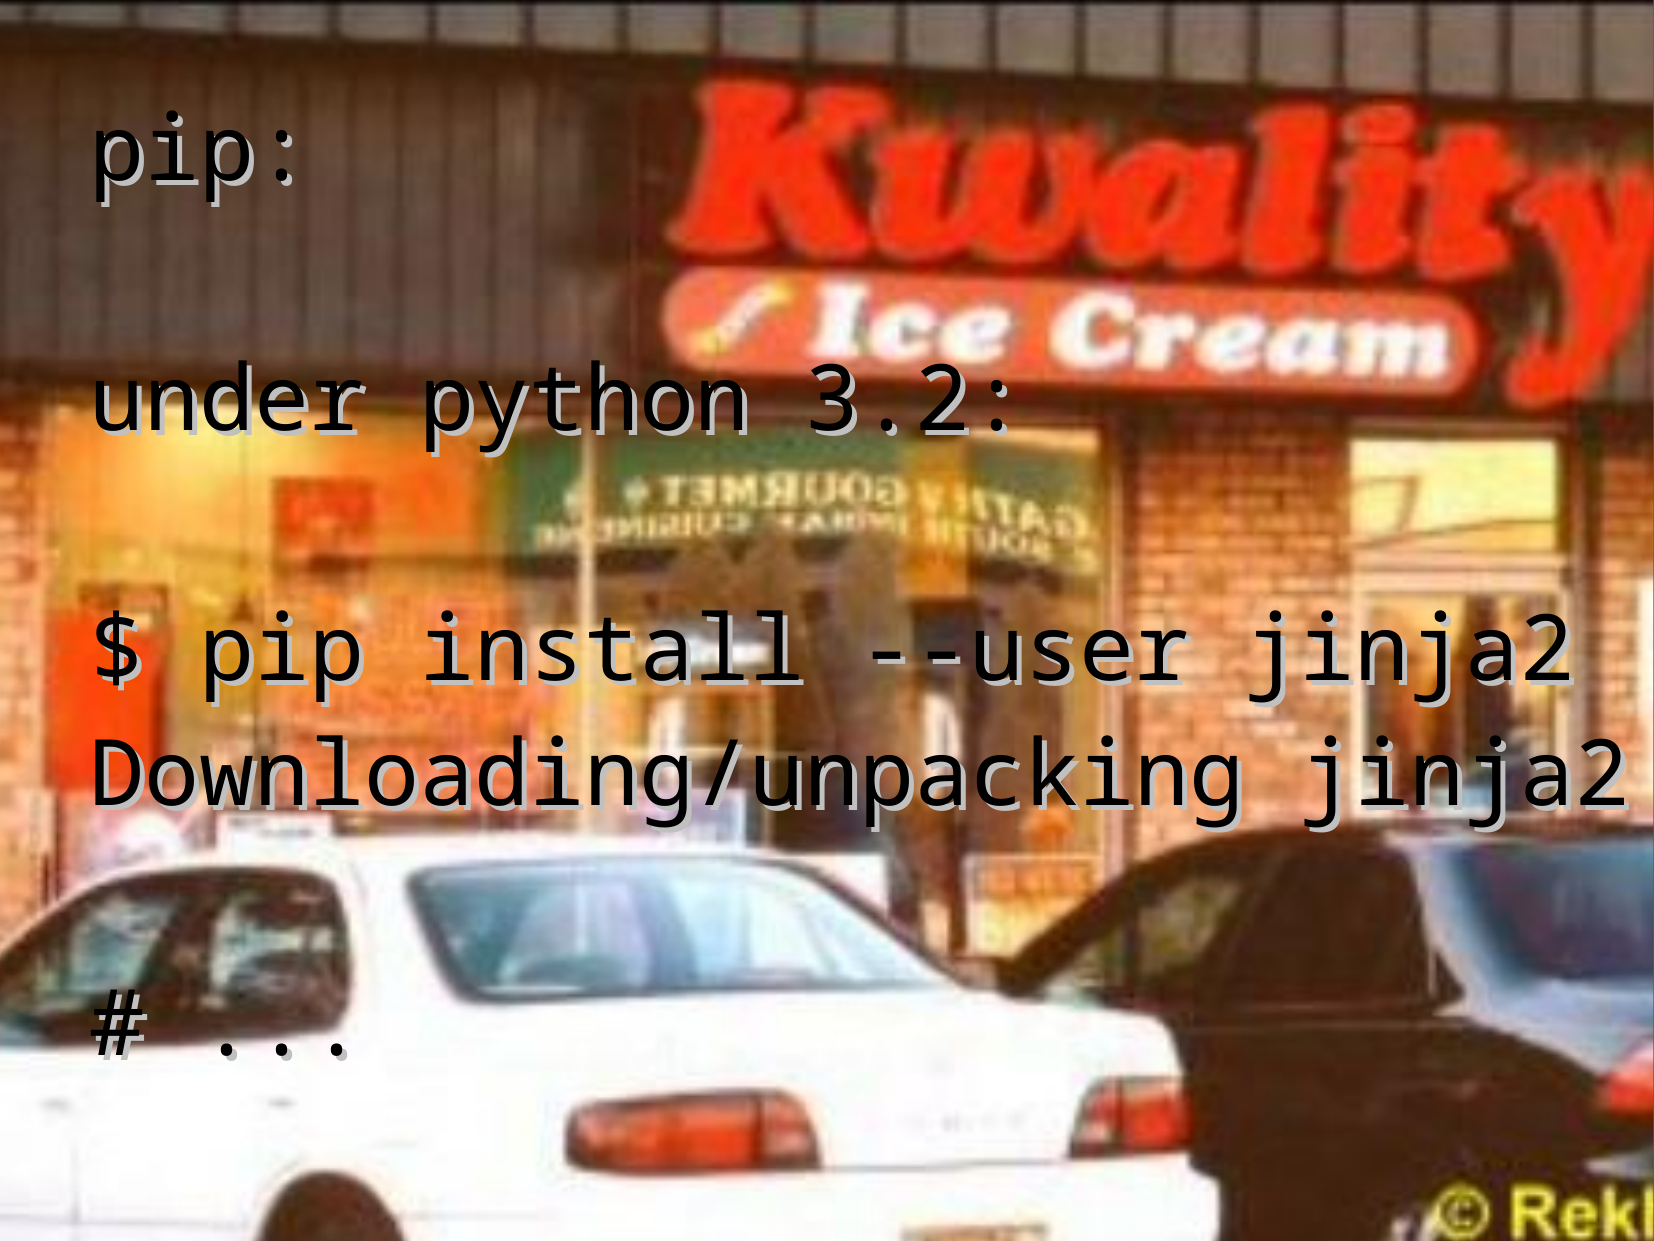

pip:
under python 3.2:
$ pip install --user jinja2
Downloading/unpacking jinja2
# ...